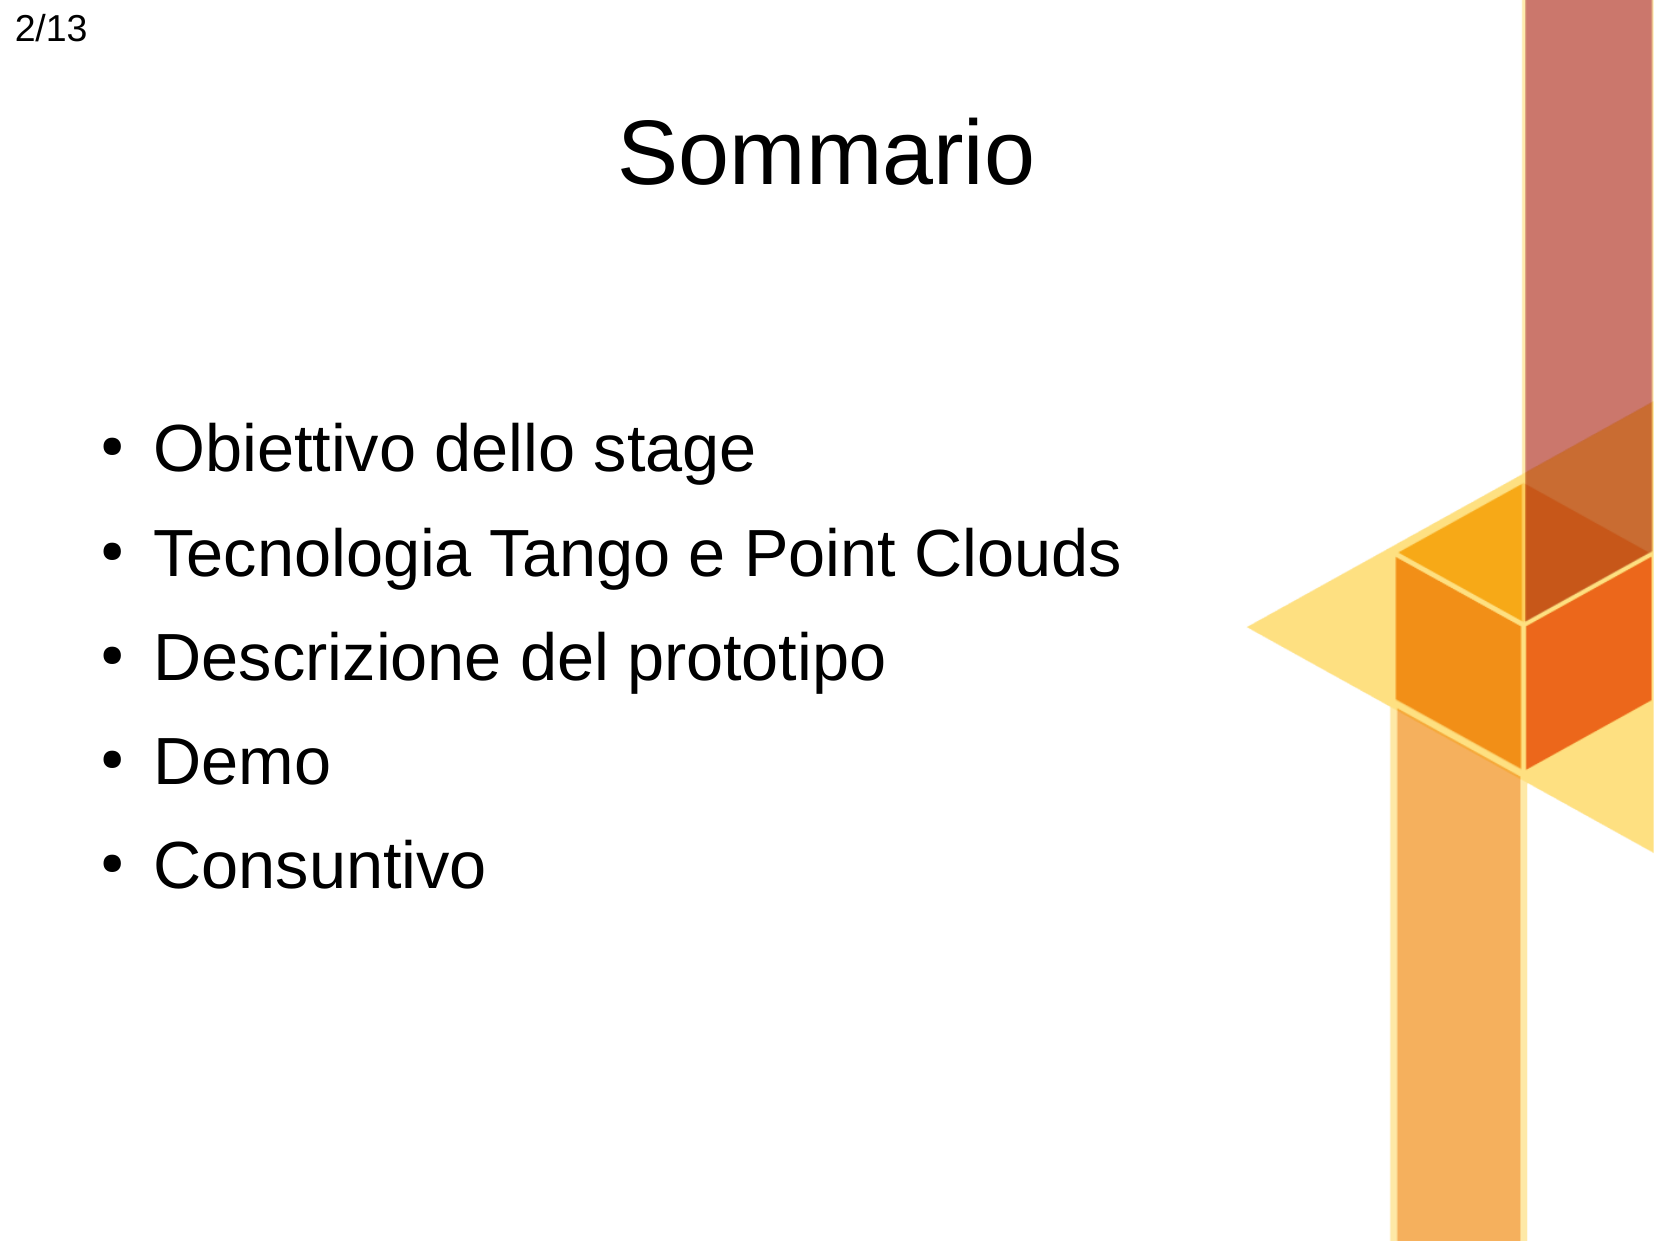

2/13
# Sommario
Obiettivo dello stage
Tecnologia Tango e Point Clouds
Descrizione del prototipo
Demo
Consuntivo